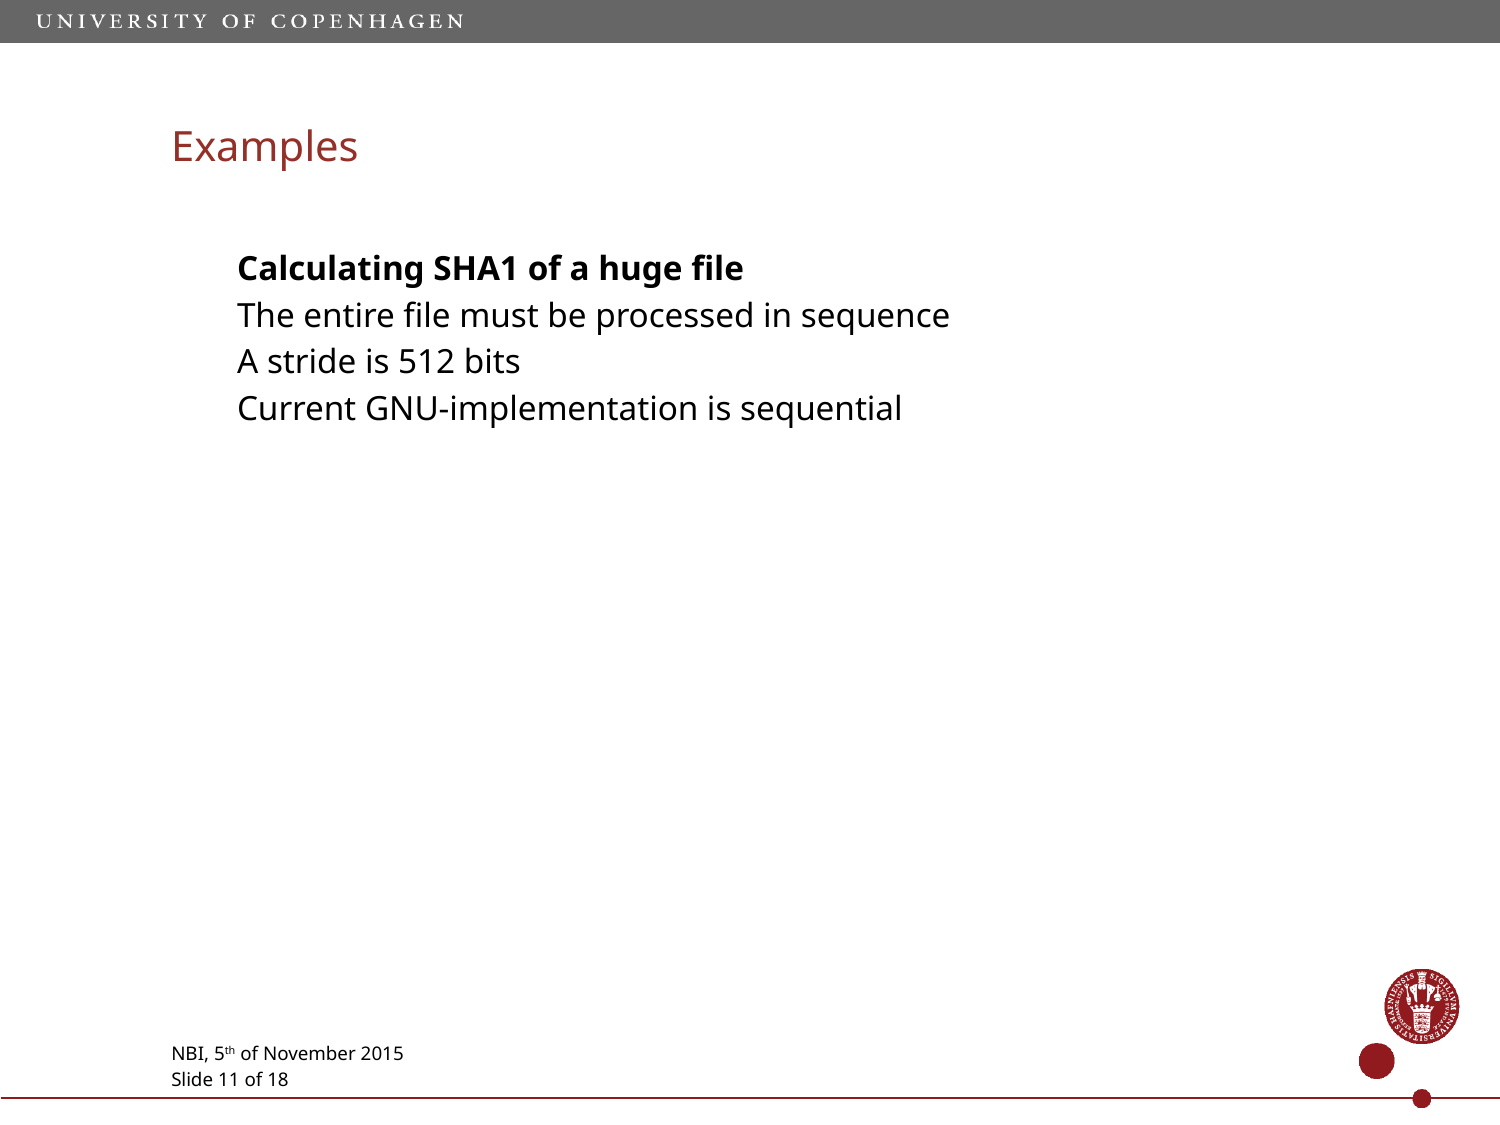

# Examples
Calculating SHA1 of a huge file
The entire file must be processed in sequence
A stride is 512 bits
Current GNU-implementation is sequential
NBI, 5th of November 2015
Slide of 18